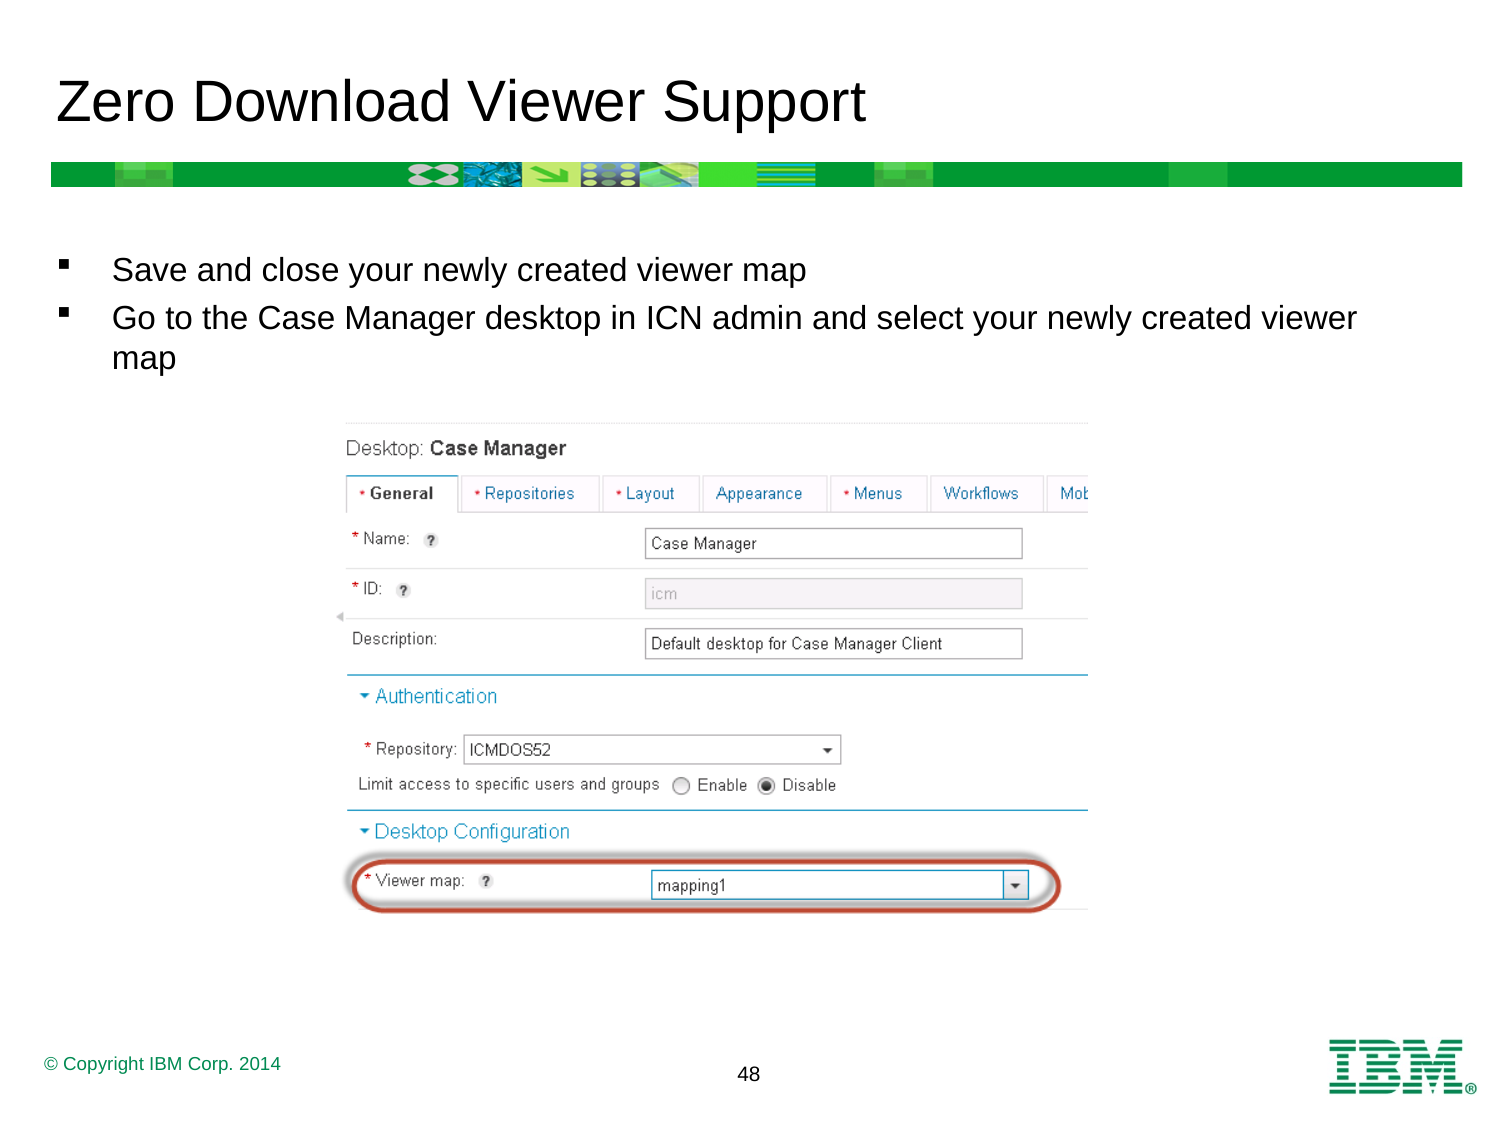

Zero Download Viewer Support
Save and close your newly created viewer map
Go to the Case Manager desktop in ICN admin and select your newly created viewer map